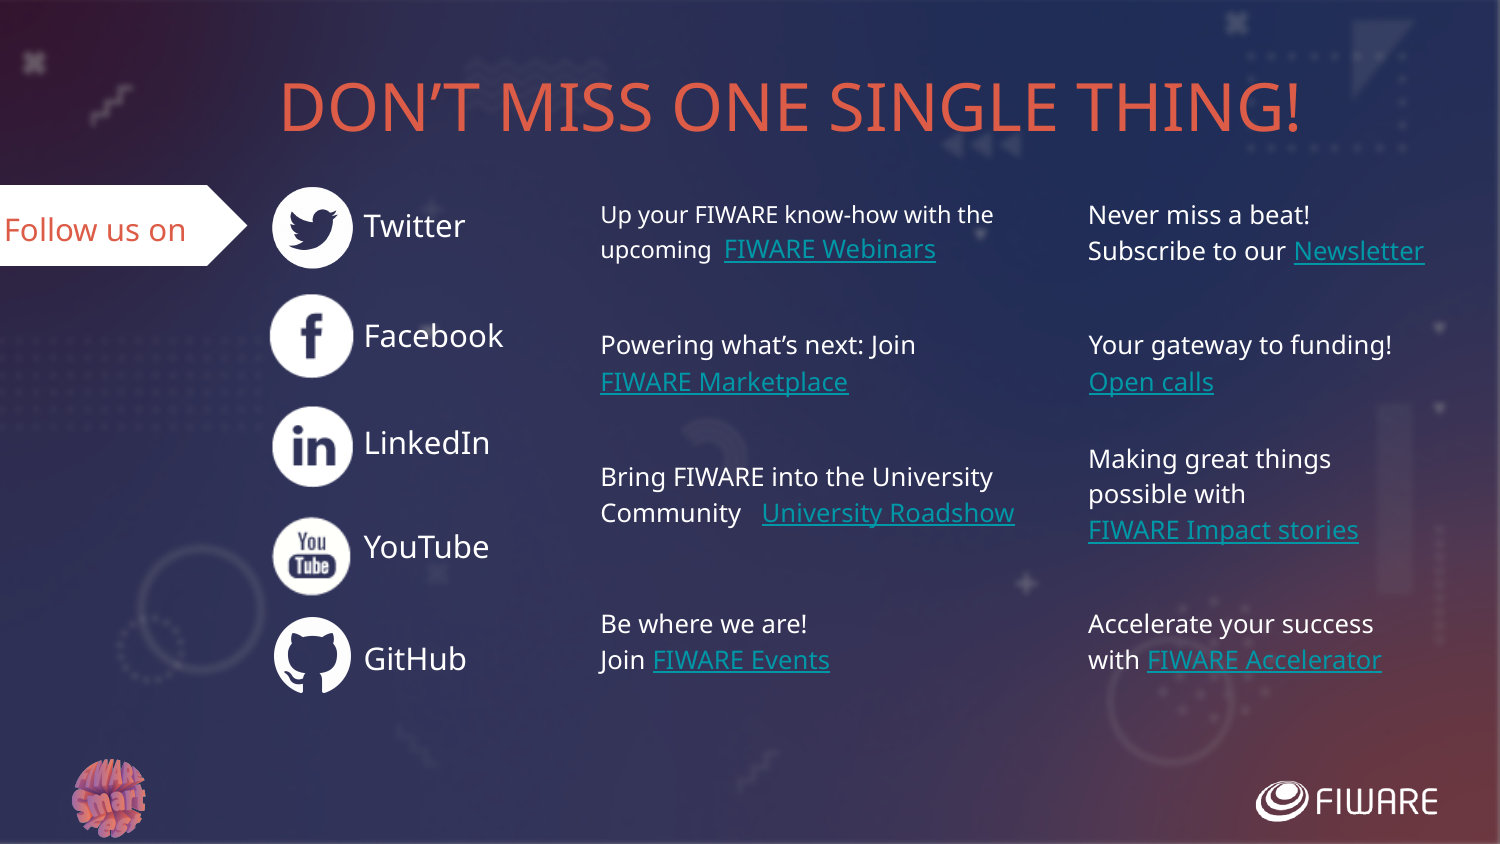

DON’T MISS ONE SINGLE THING!
Up your FIWARE know-how with the upcoming FIWARE Webinars
Never miss a beat!
Subscribe to our Newsletter
Twitter
Follow us on
Facebook
Powering what’s next: Join
FIWARE Marketplace
Your gateway to funding!
Open calls
LinkedIn
Bring FIWARE into the University Community University Roadshow
Making great things
possible with
FIWARE Impact stories
YouTube
Be where we are!
Join FIWARE Events
Accelerate your success
with FIWARE Accelerator
GitHub